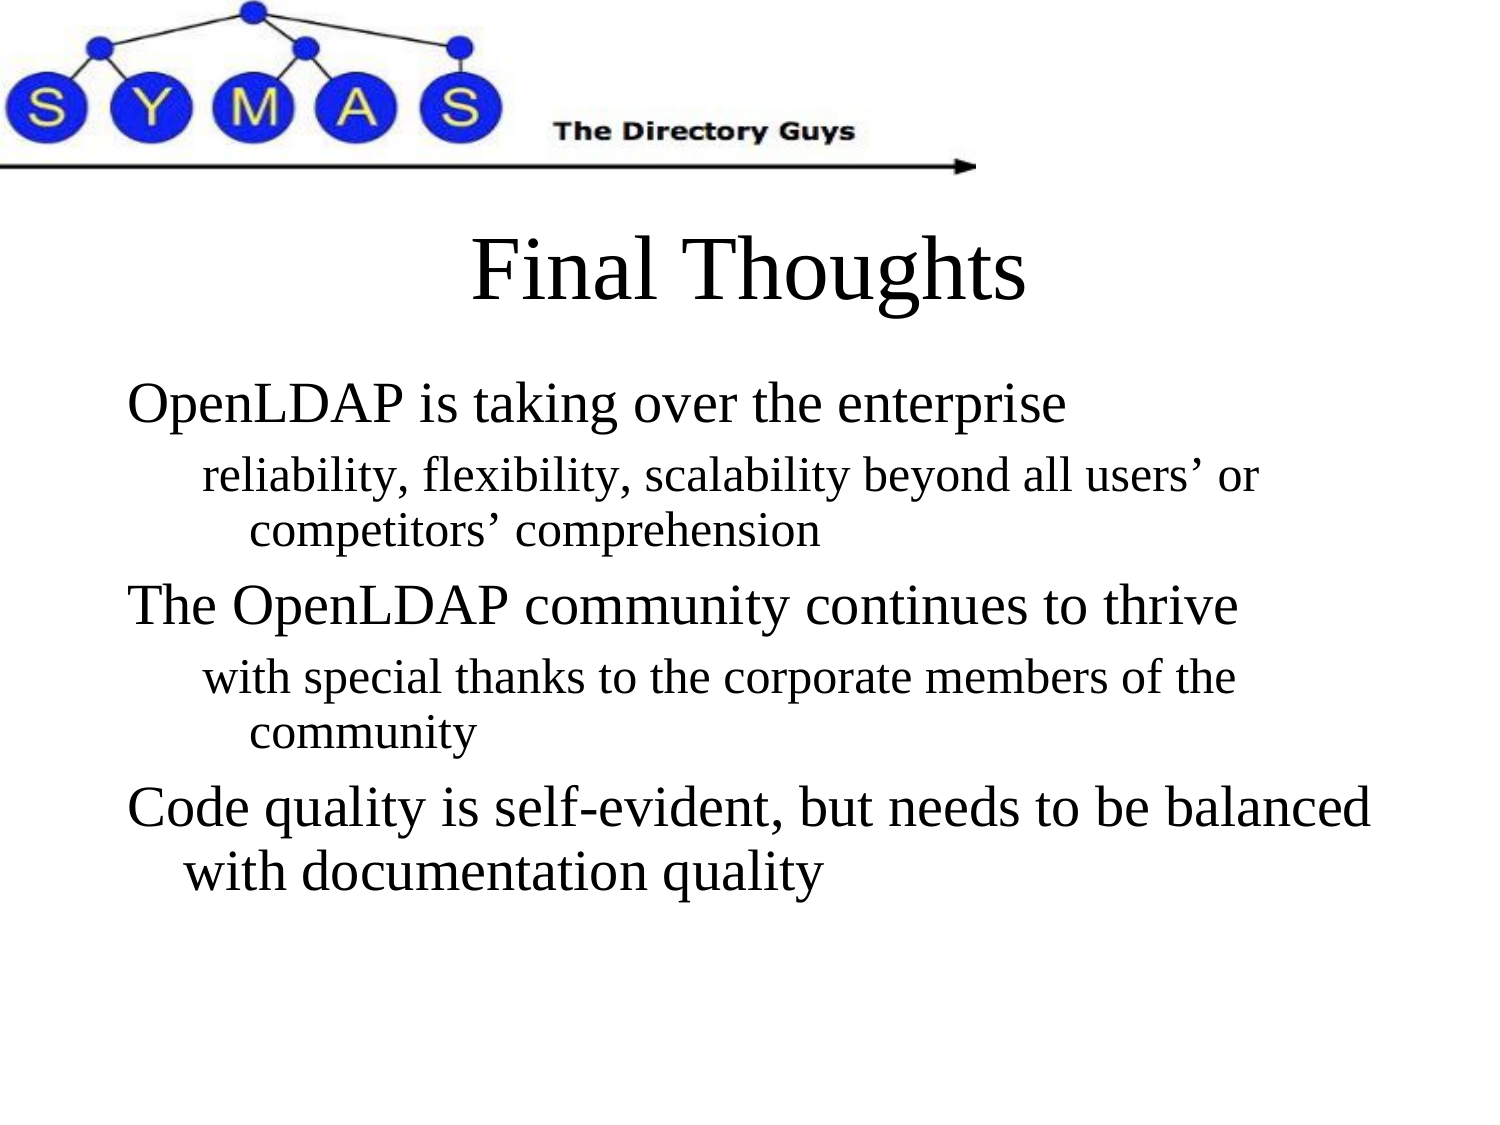

# Final Thoughts
OpenLDAP is taking over the enterprise
reliability, flexibility, scalability beyond all users’ or competitors’ comprehension
The OpenLDAP community continues to thrive
with special thanks to the corporate members of the community
Code quality is self-evident, but needs to be balanced with documentation quality